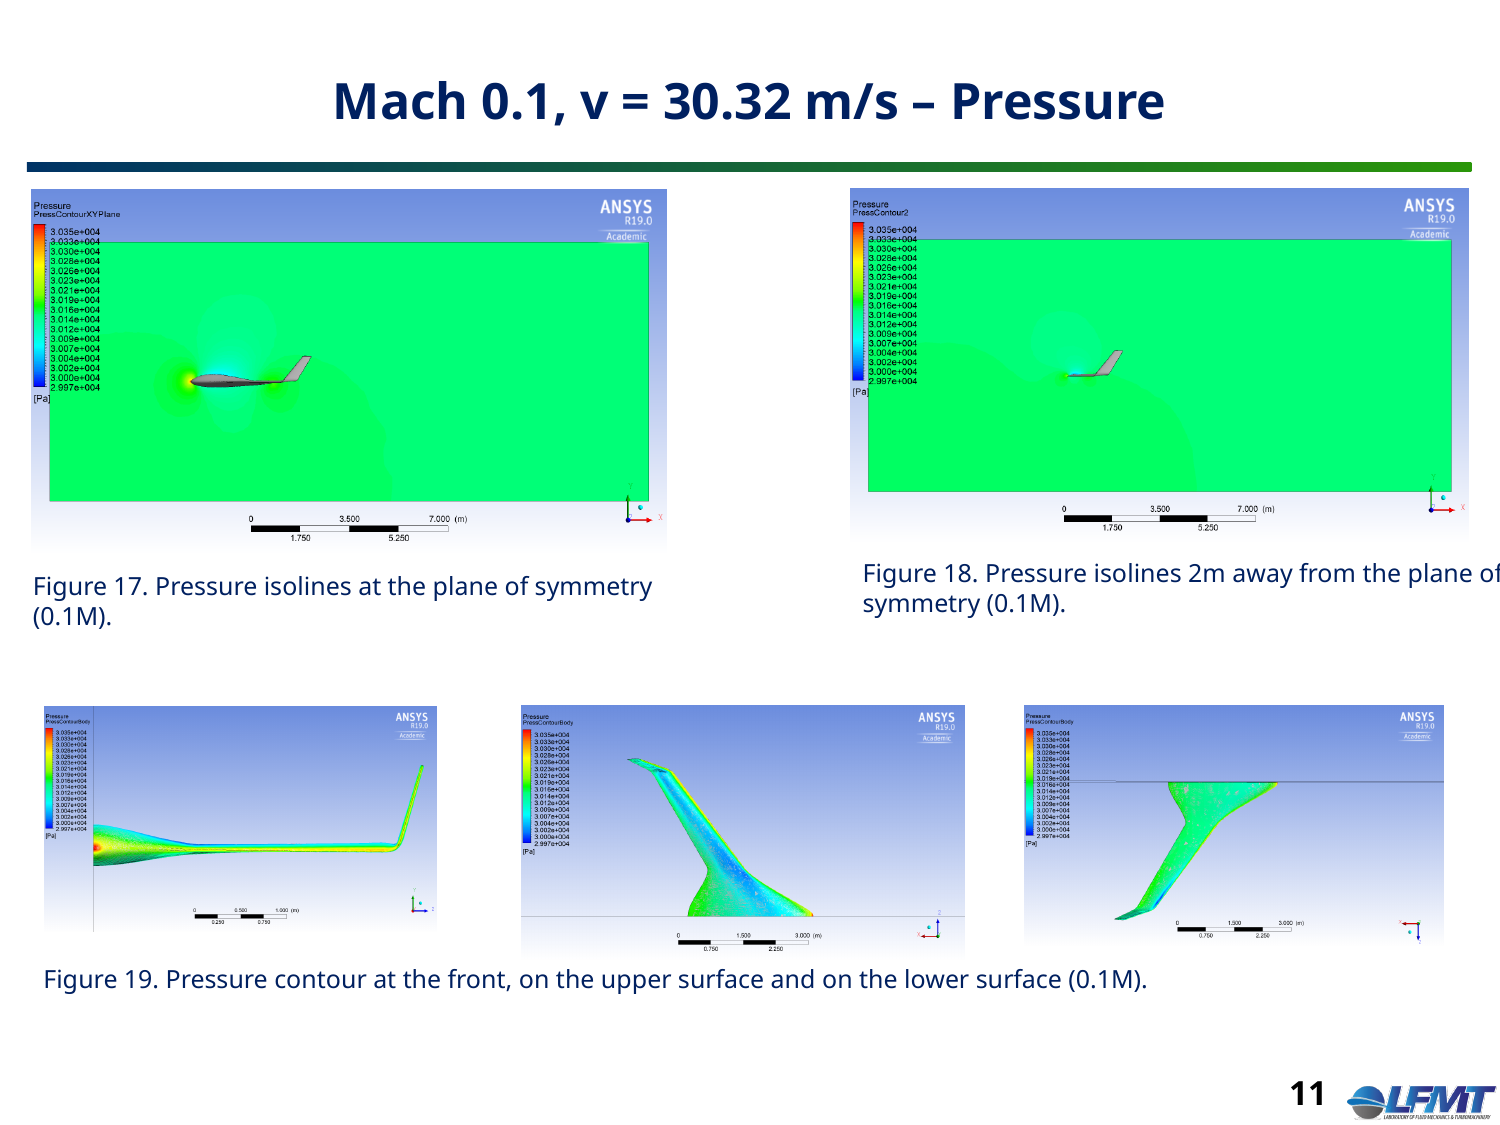

# Mach 0.1, v = 30.32 m/s – Pressure
Figure 18. Pressure isolines 2m away from the plane of symmetry (0.1M).
Figure 17. Pressure isolines at the plane of symmetry (0.1M).
Figure 19. Pressure contour at the front, on the upper surface and on the lower surface (0.1M).